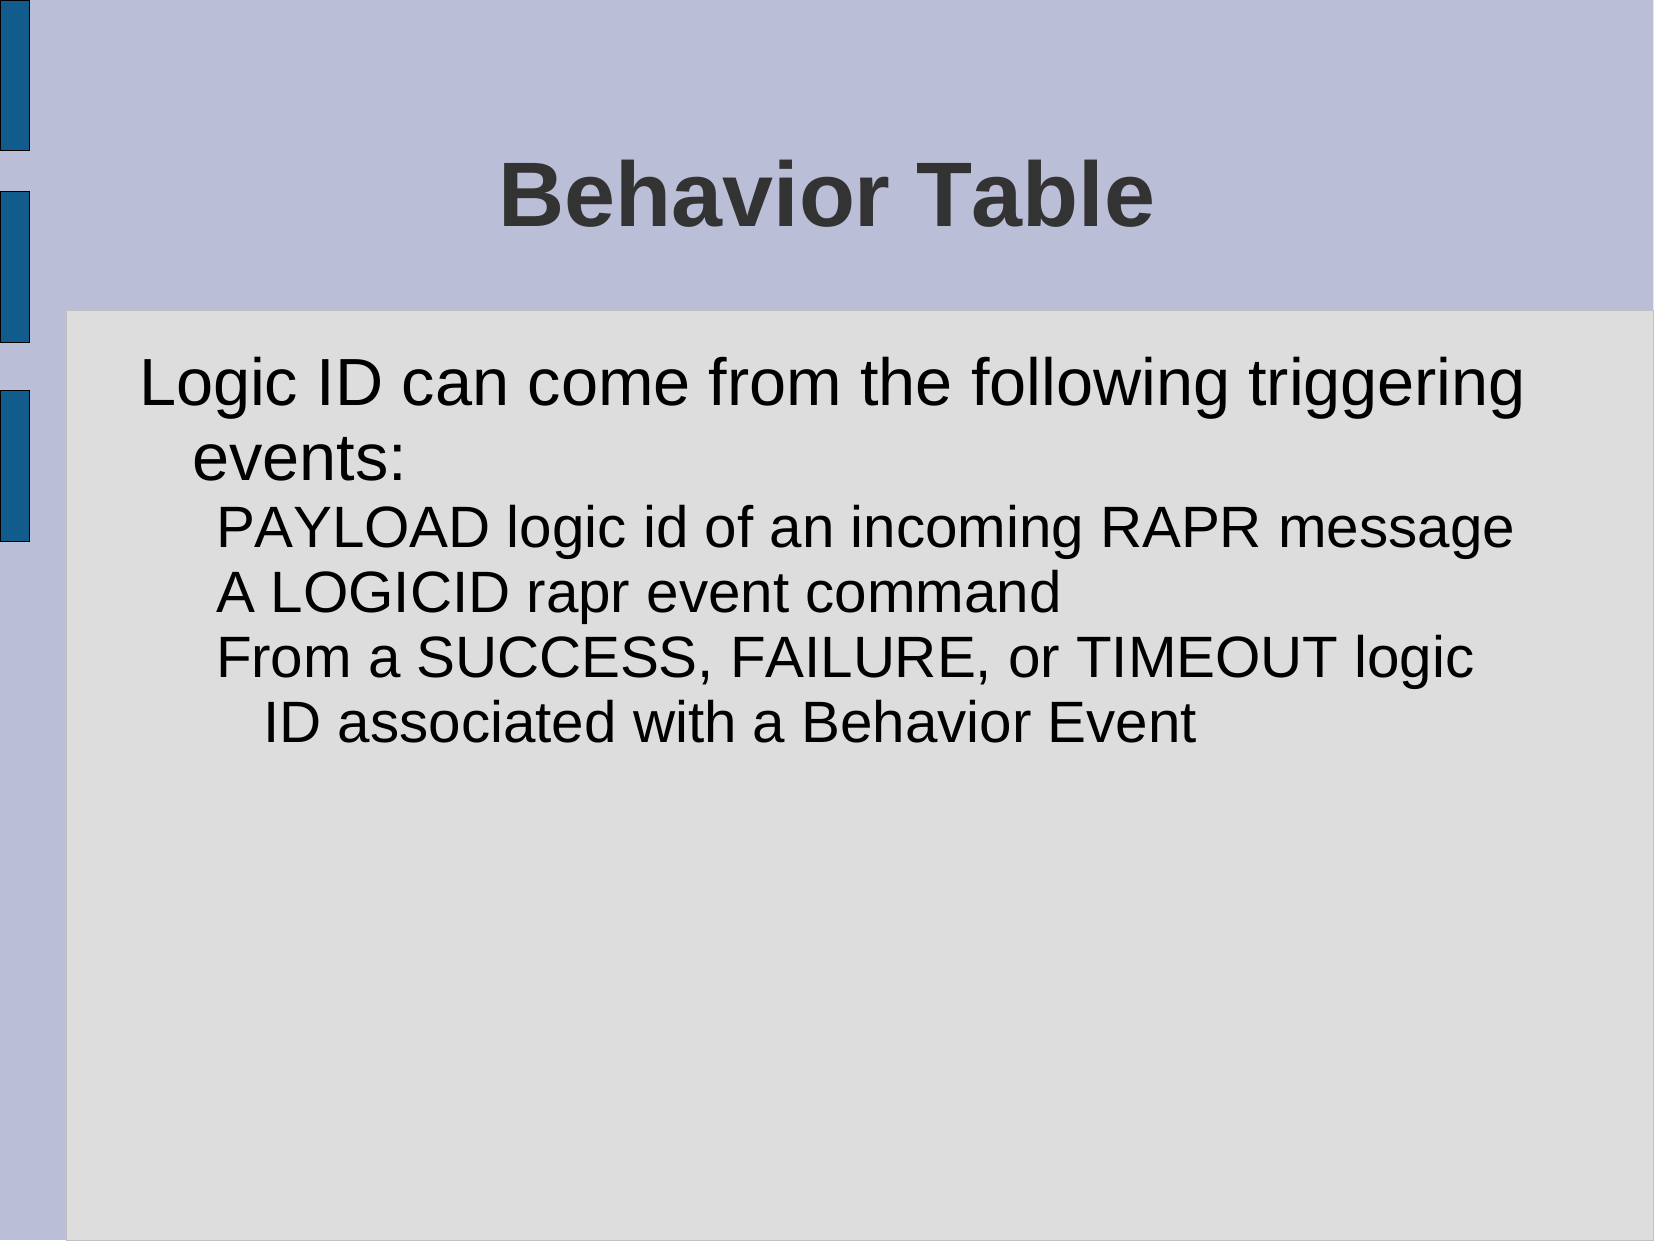

# Behavior Table
Logic ID can come from the following triggering events:
PAYLOAD logic id of an incoming RAPR message
A LOGICID rapr event command
From a SUCCESS, FAILURE, or TIMEOUT logic ID associated with a Behavior Event